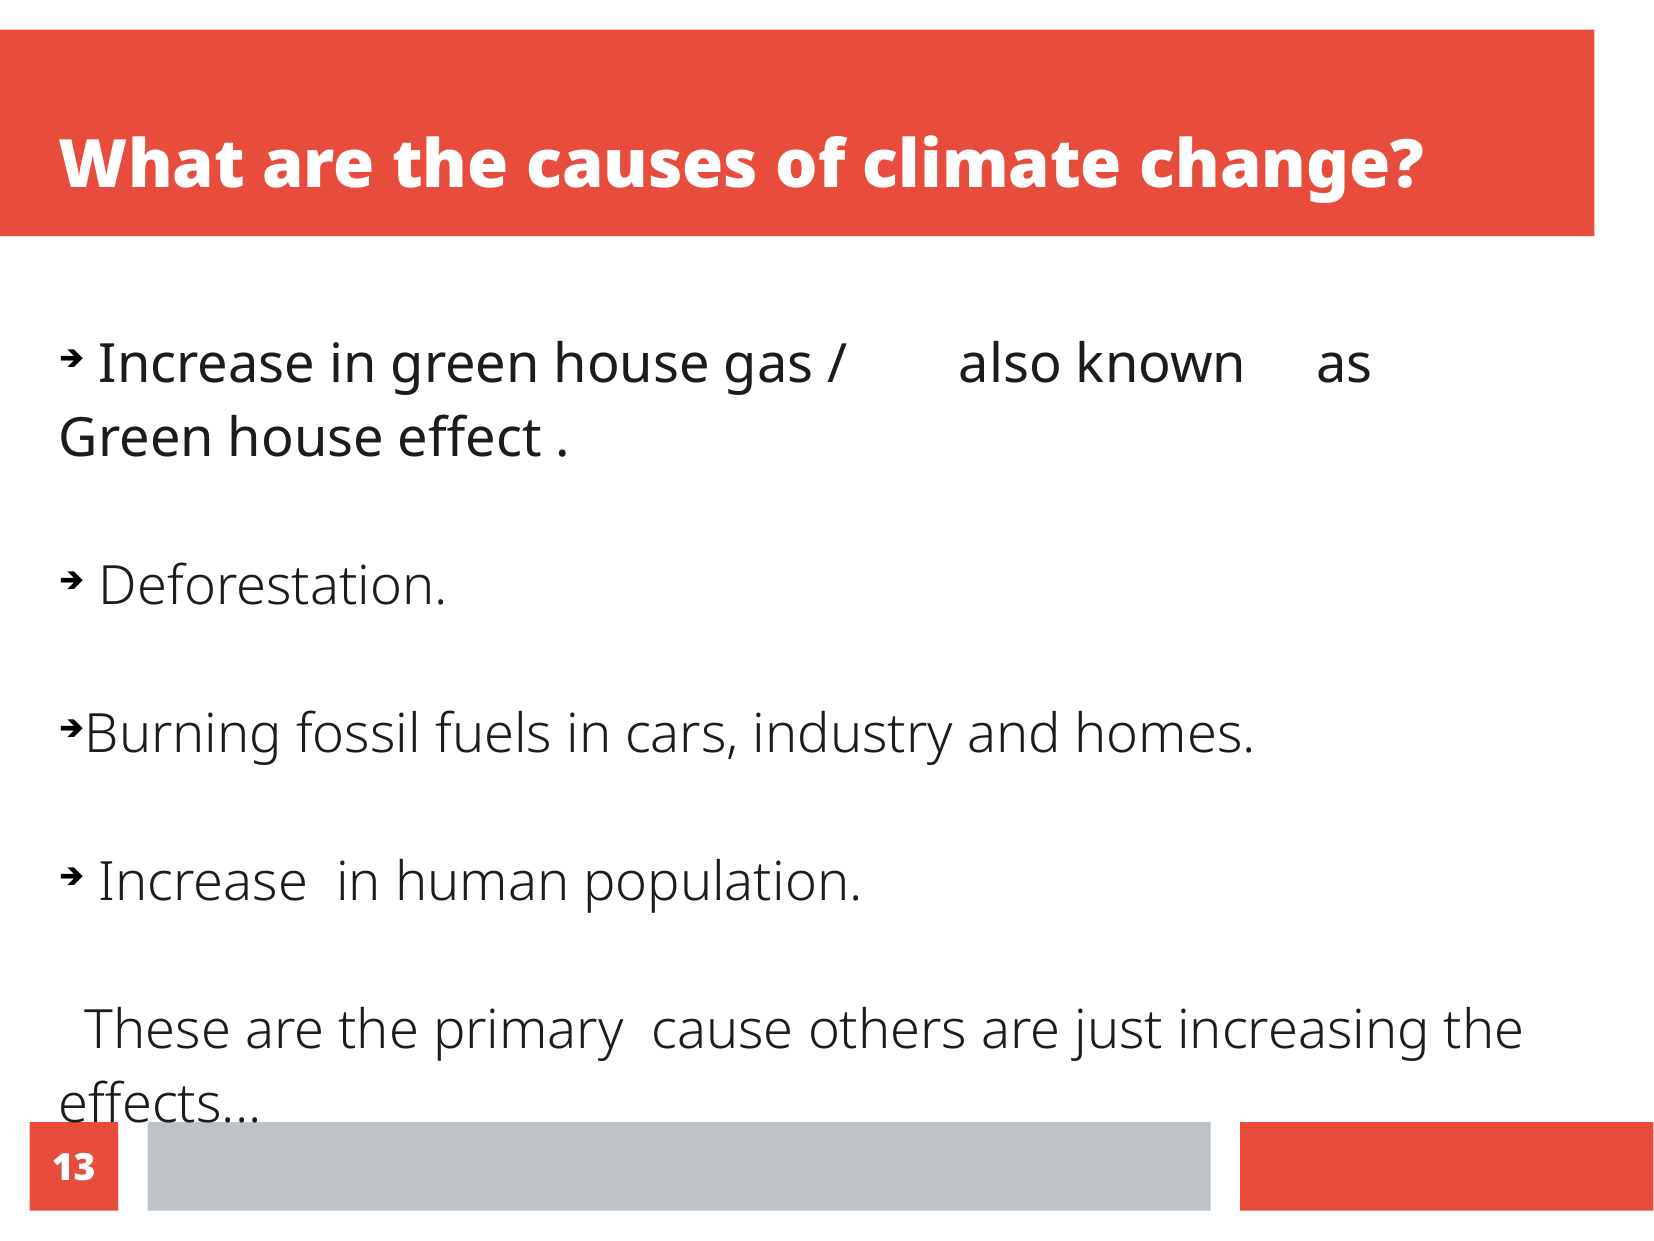

# What are the causes of climate change?
 Increase in green house gas / 		also known as Green house effect .
 Deforestation.
Burning fossil fuels in cars, industry and homes.
 Increase in human population.
These are the primary cause others are just increasing the effects...
13